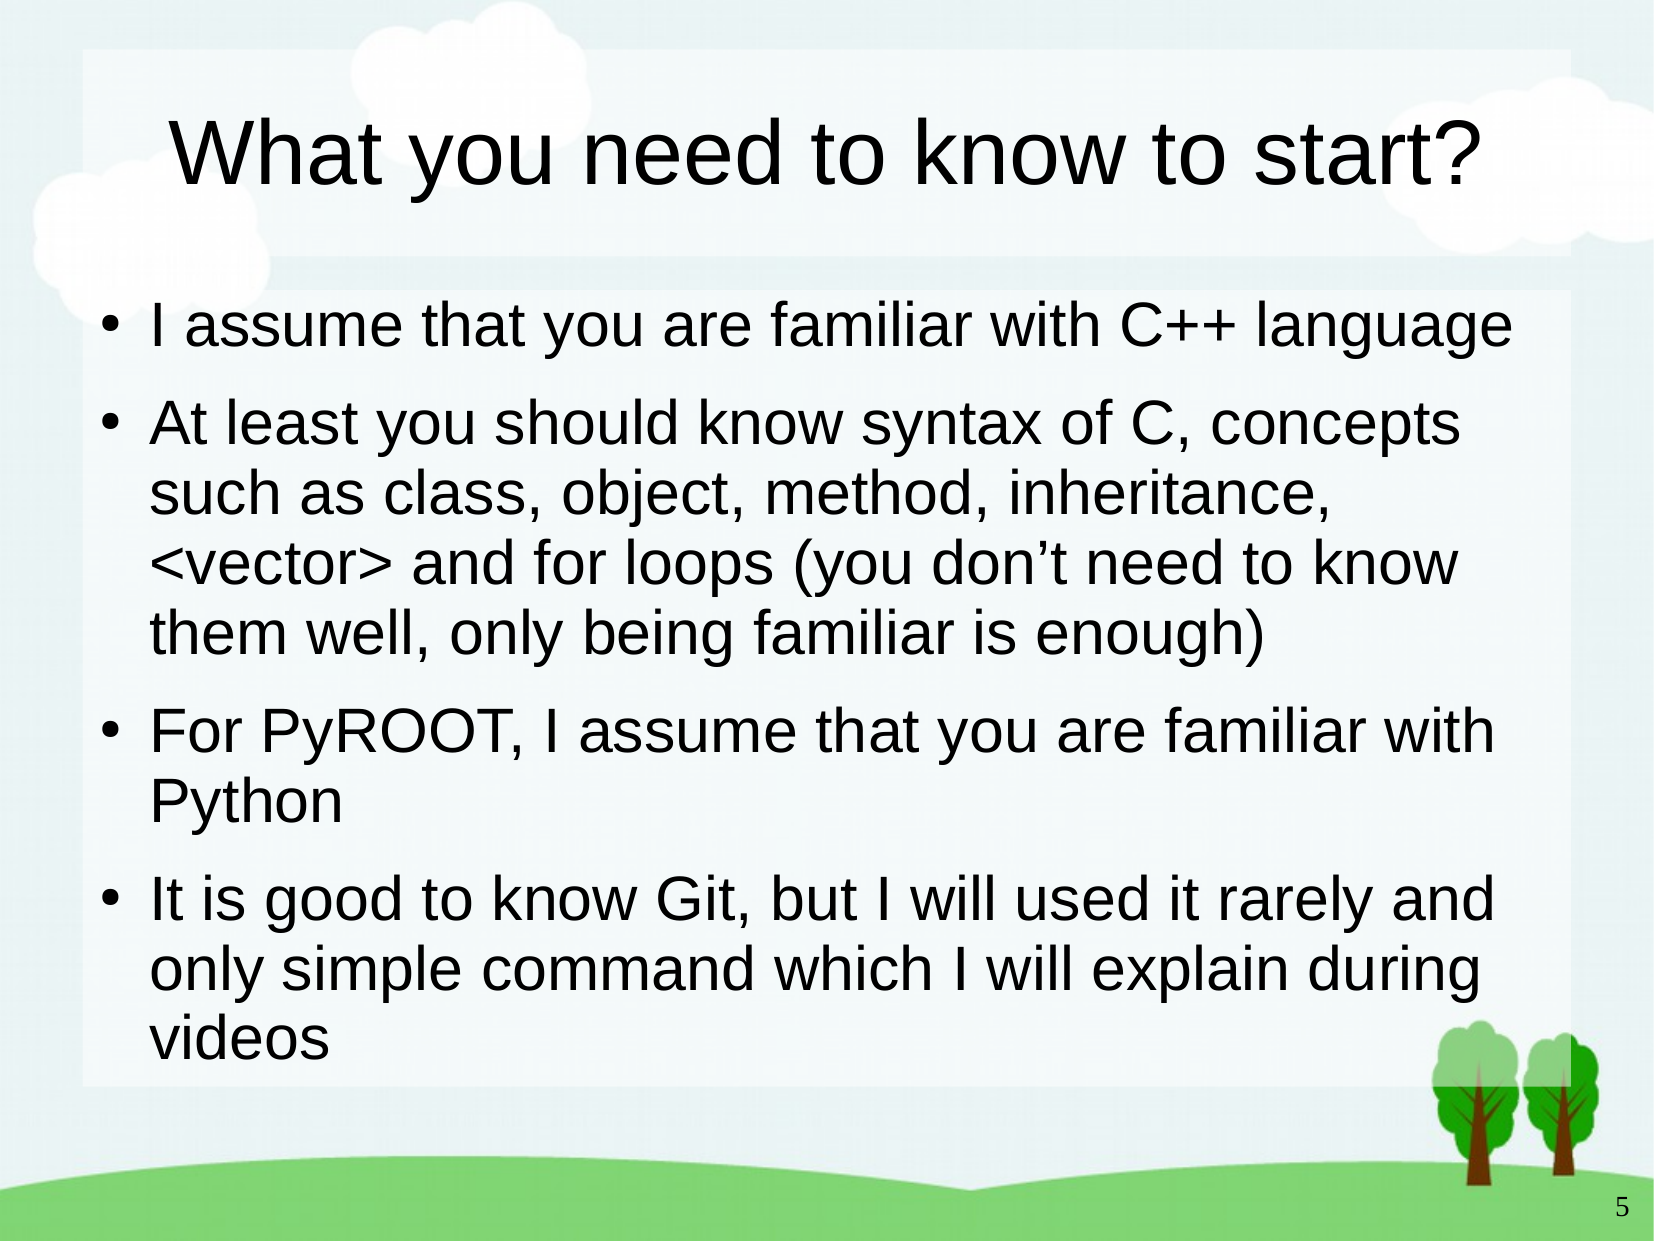

# What you need to know to start?
I assume that you are familiar with C++ language
At least you should know syntax of C, concepts such as class, object, method, inheritance, <vector> and for loops (you don’t need to know them well, only being familiar is enough)
For PyROOT, I assume that you are familiar with Python
It is good to know Git, but I will used it rarely and only simple command which I will explain during videos
5